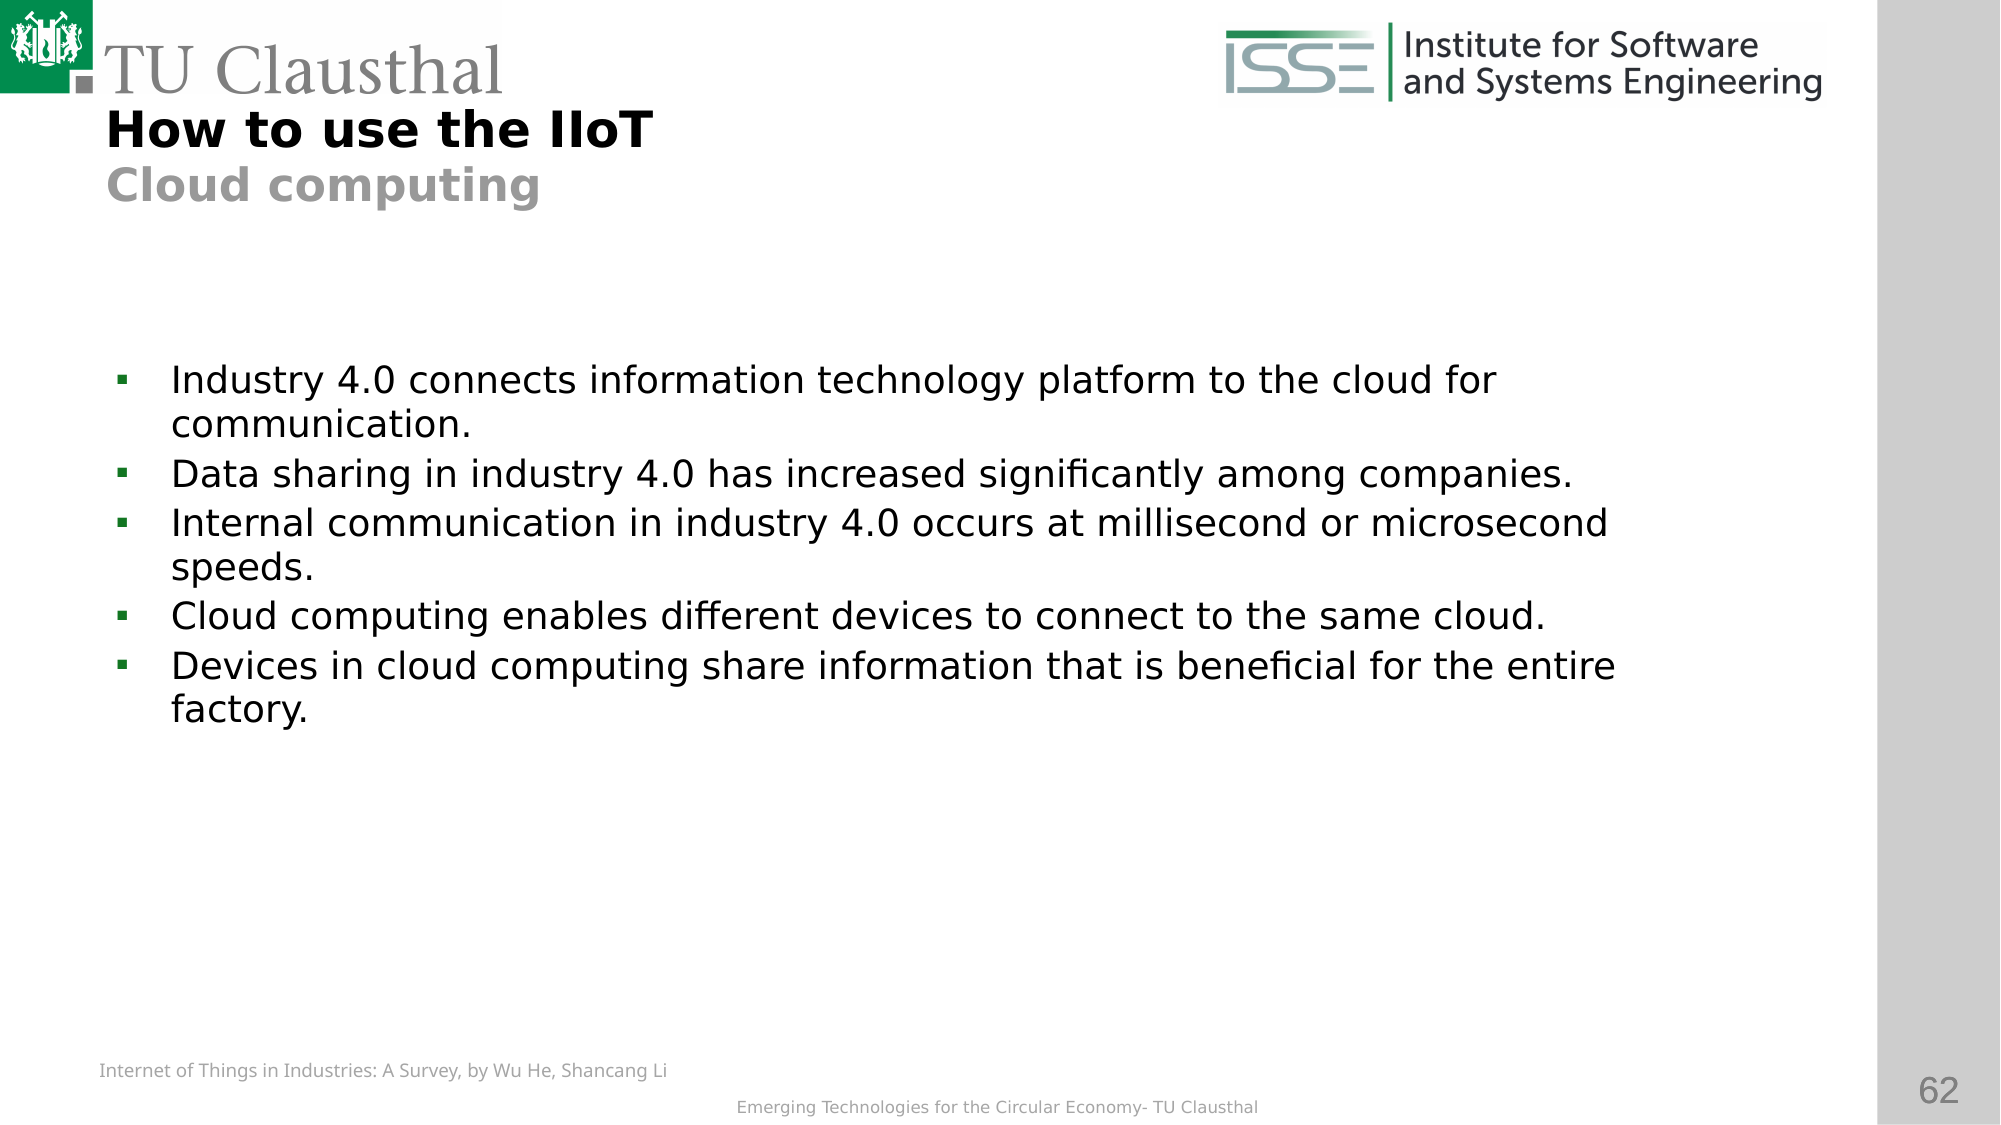

# How to use the IIoT Cloud computing
Industry 4.0 connects information technology platform to the cloud for communication.
Data sharing in industry 4.0 has increased significantly among companies.
Internal communication in industry 4.0 occurs at millisecond or microsecond speeds.
Cloud computing enables different devices to connect to the same cloud.
Devices in cloud computing share information that is beneficial for the entire factory.
Internet of Things in Industries: A Survey, by Wu He, Shancang Li